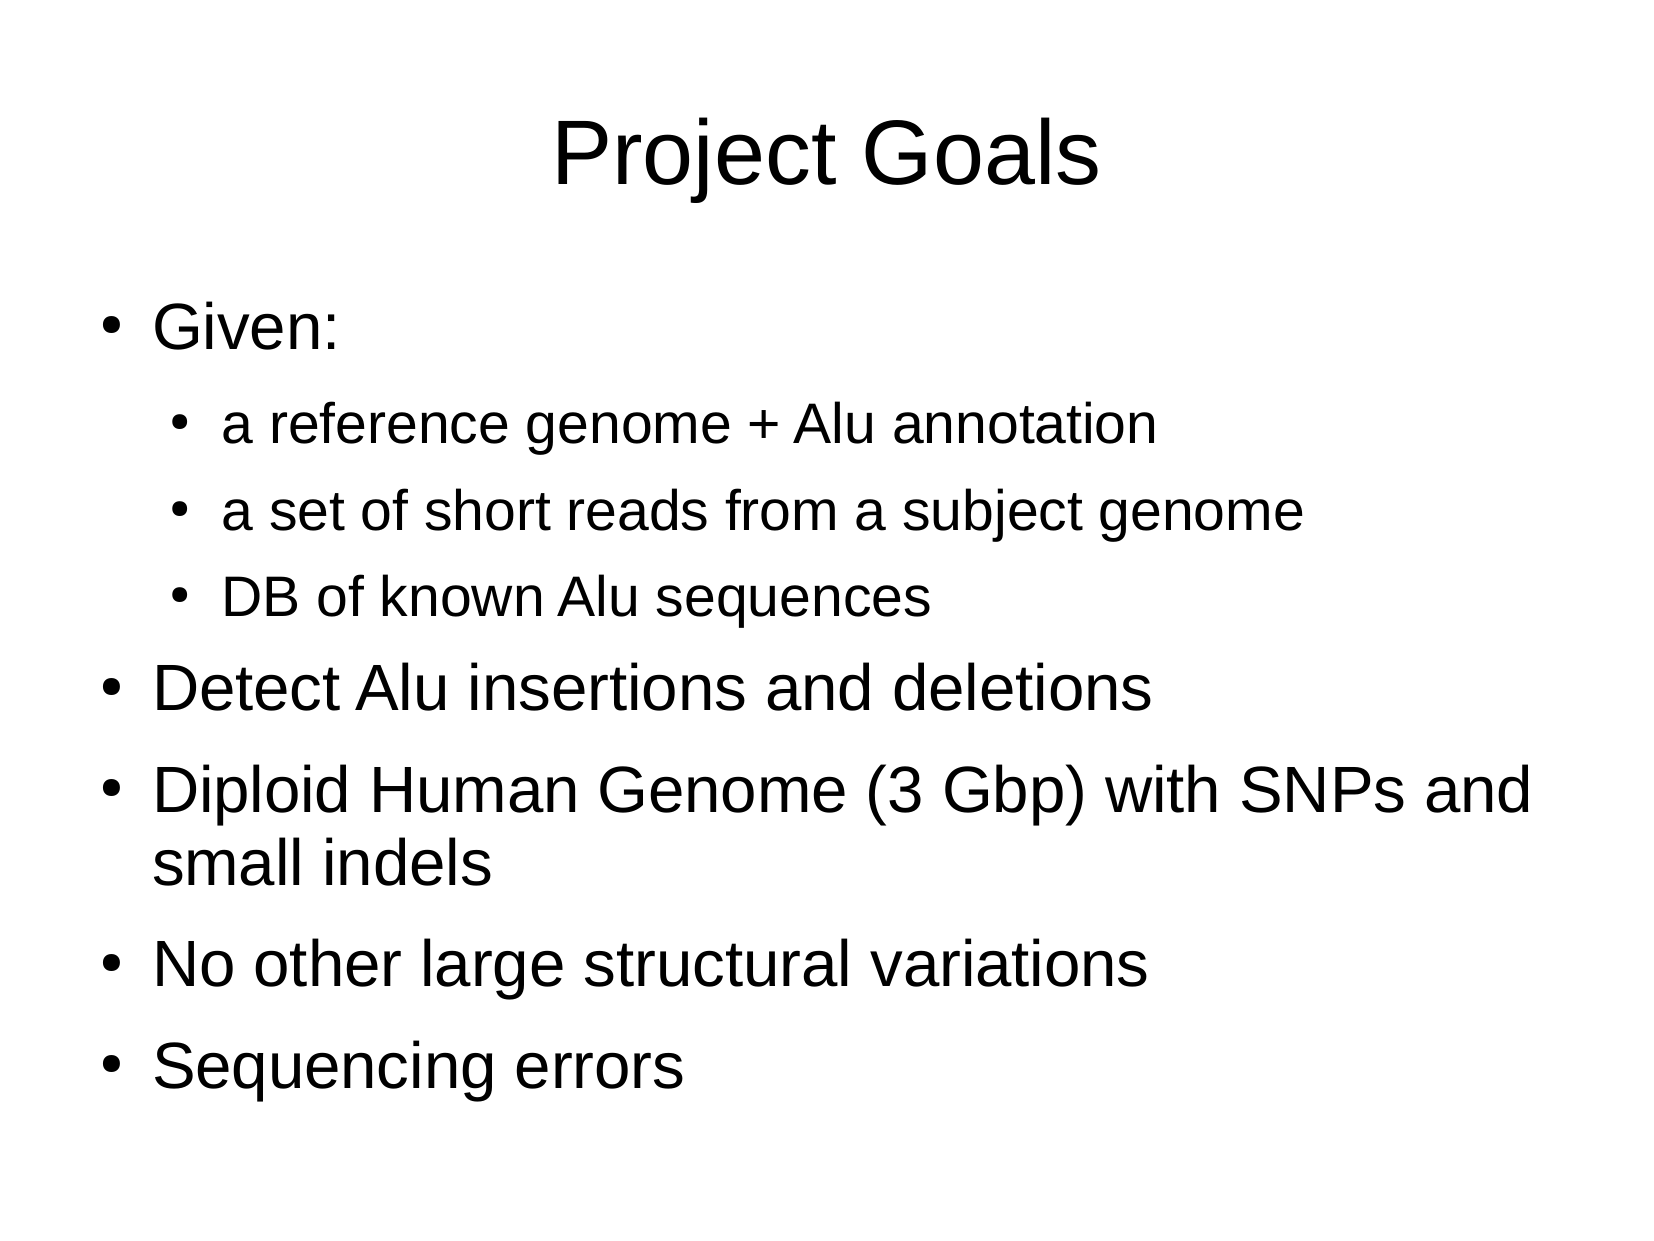

# Project Goals
Given:
a reference genome + Alu annotation
a set of short reads from a subject genome
DB of known Alu sequences
Detect Alu insertions and deletions
Diploid Human Genome (3 Gbp) with SNPs and small indels
No other large structural variations
Sequencing errors